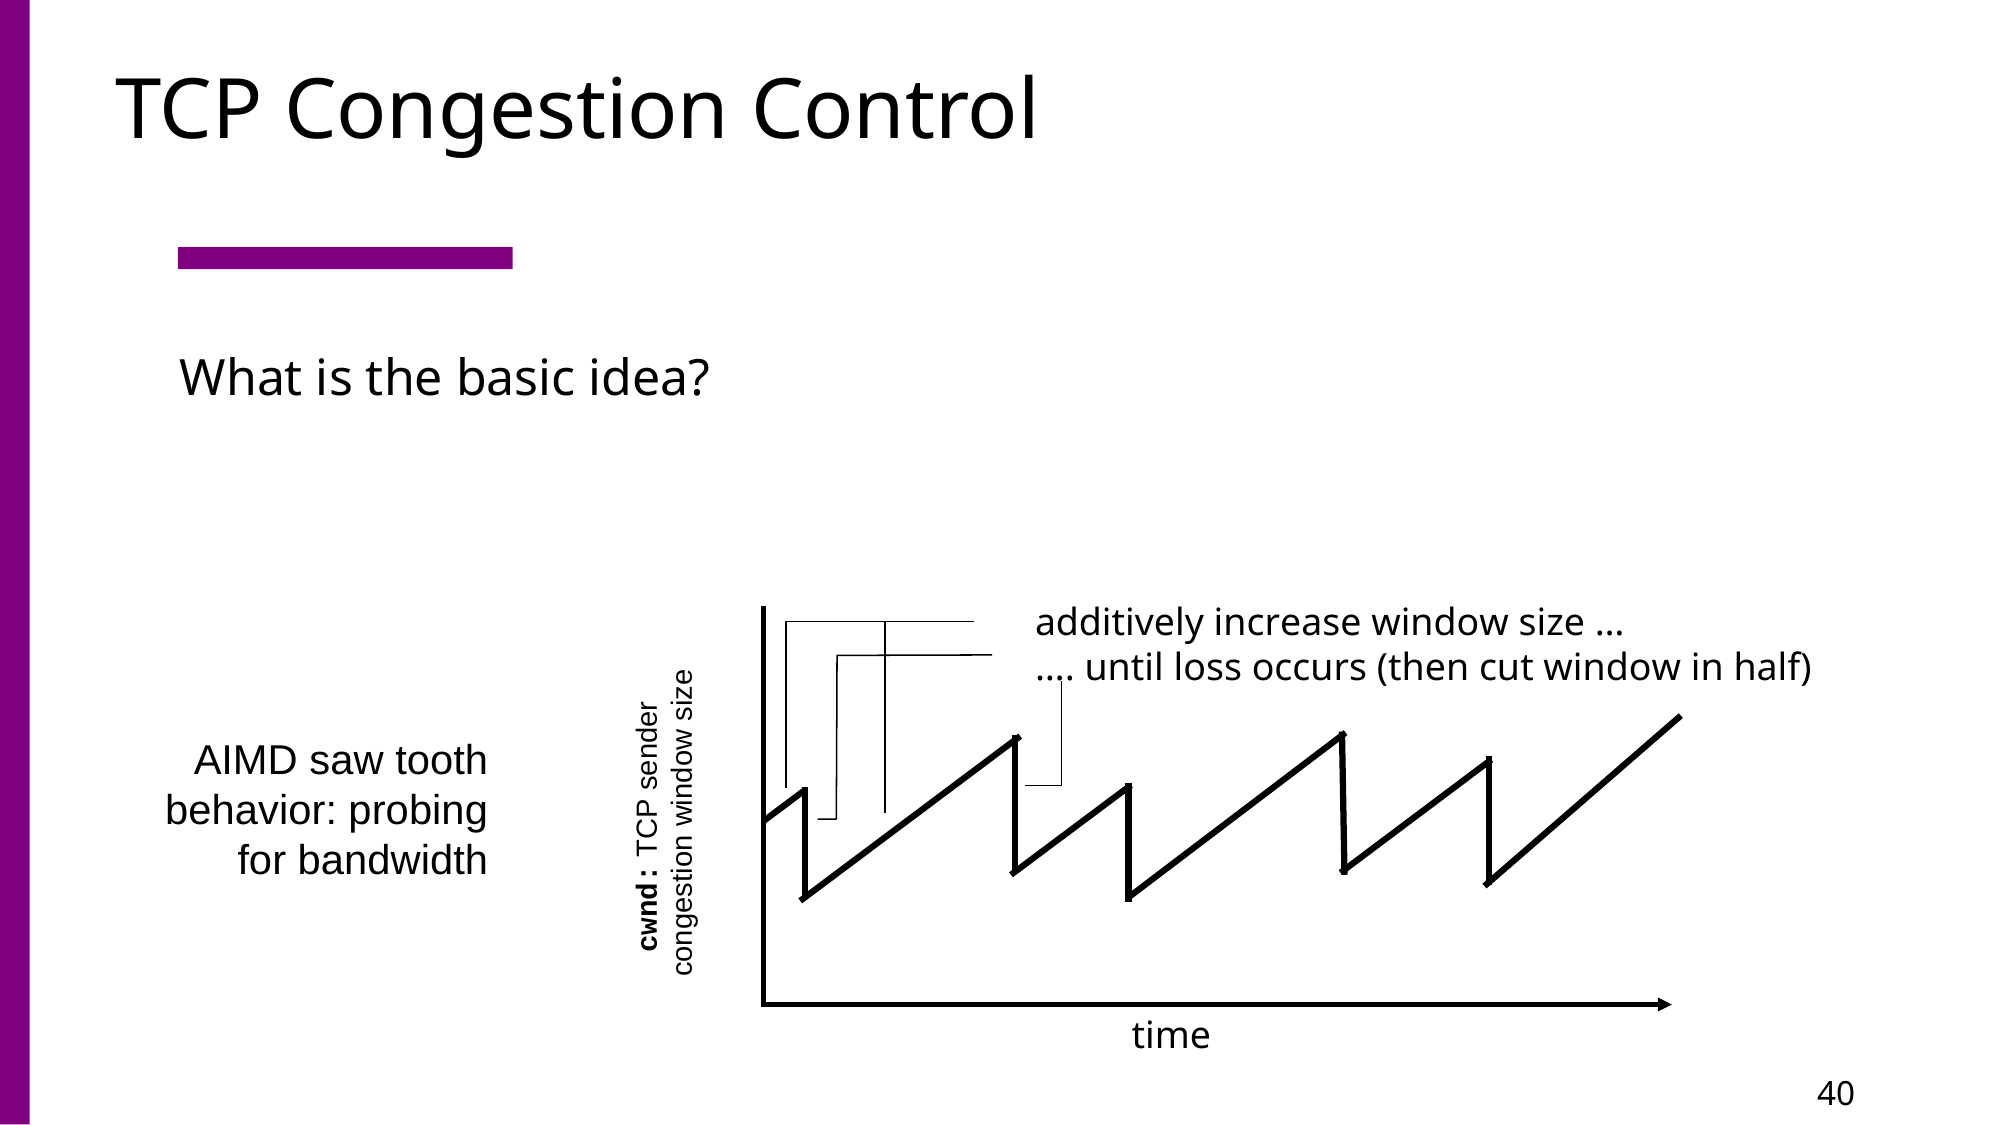

# TCP Congestion Control
What is the basic idea?
additively increase window size …
…. until loss occurs (then cut window in half)
AIMD saw tooth
behavior: probing
for bandwidth
cwnd: TCP sender
congestion window size
time